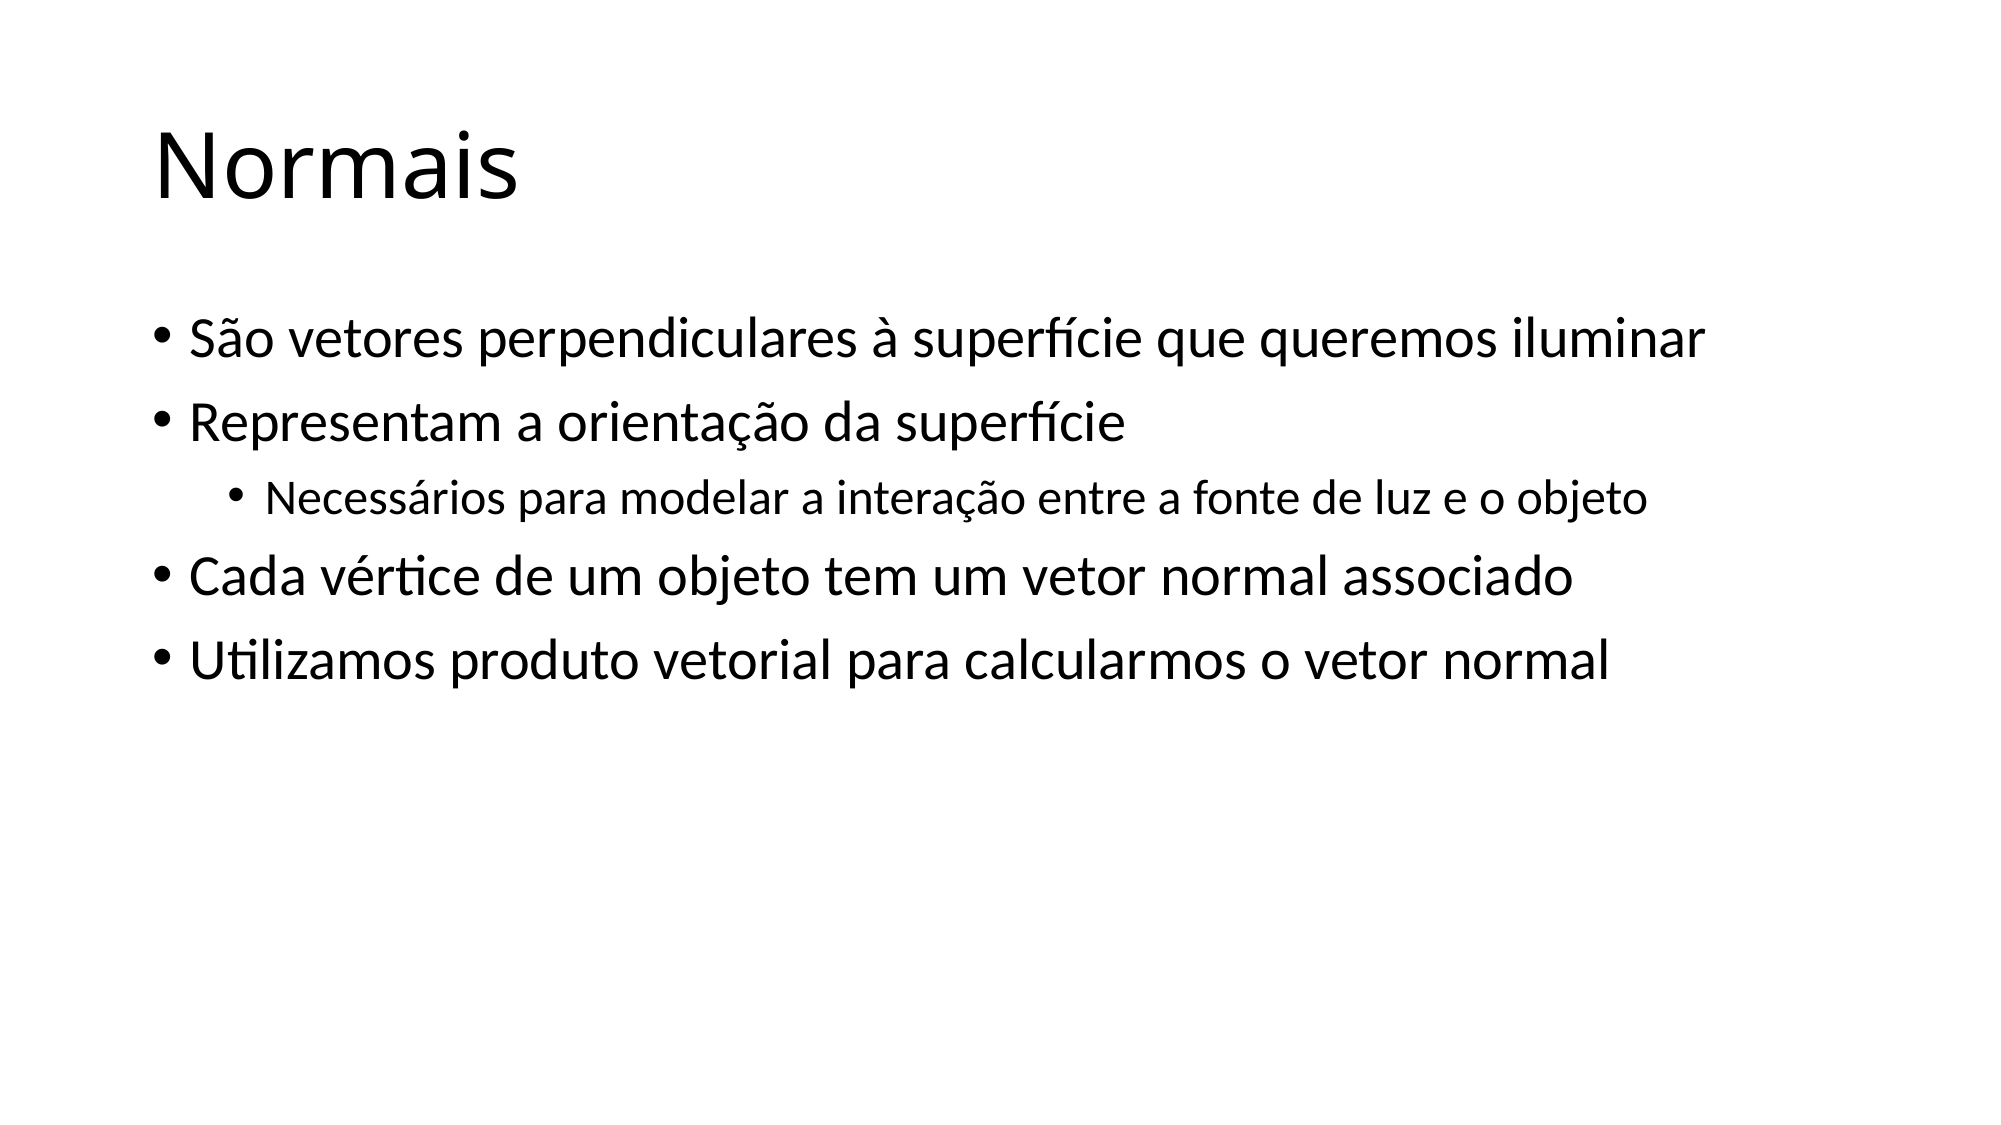

# Normais
São vetores perpendiculares à superfície que queremos iluminar
Representam a orientação da superfície
Necessários para modelar a interação entre a fonte de luz e o objeto
Cada vértice de um objeto tem um vetor normal associado
Utilizamos produto vetorial para calcularmos o vetor normal